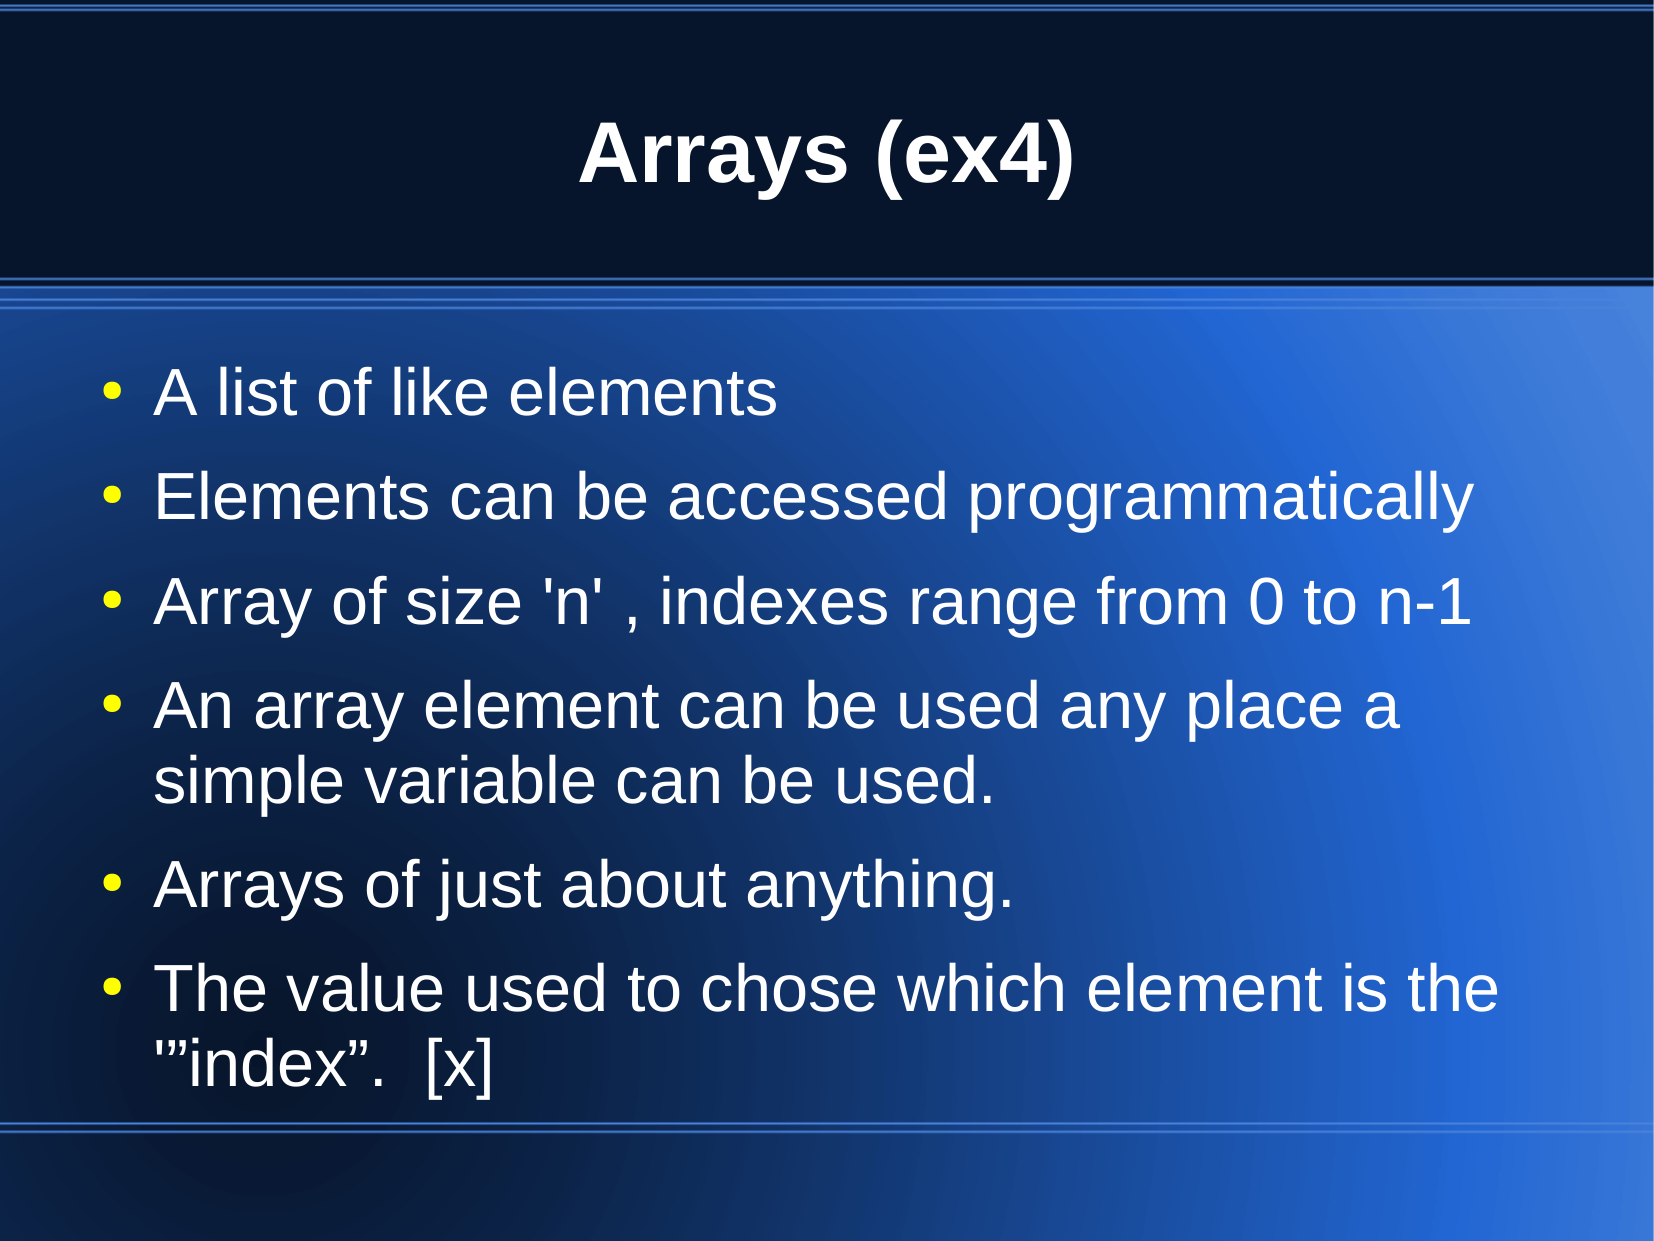

# Arrays (ex4)
A list of like elements
Elements can be accessed programmatically
Array of size 'n' , indexes range from 0 to n-1
An array element can be used any place a simple variable can be used.
Arrays of just about anything.
The value used to chose which element is the '”index”. [x]